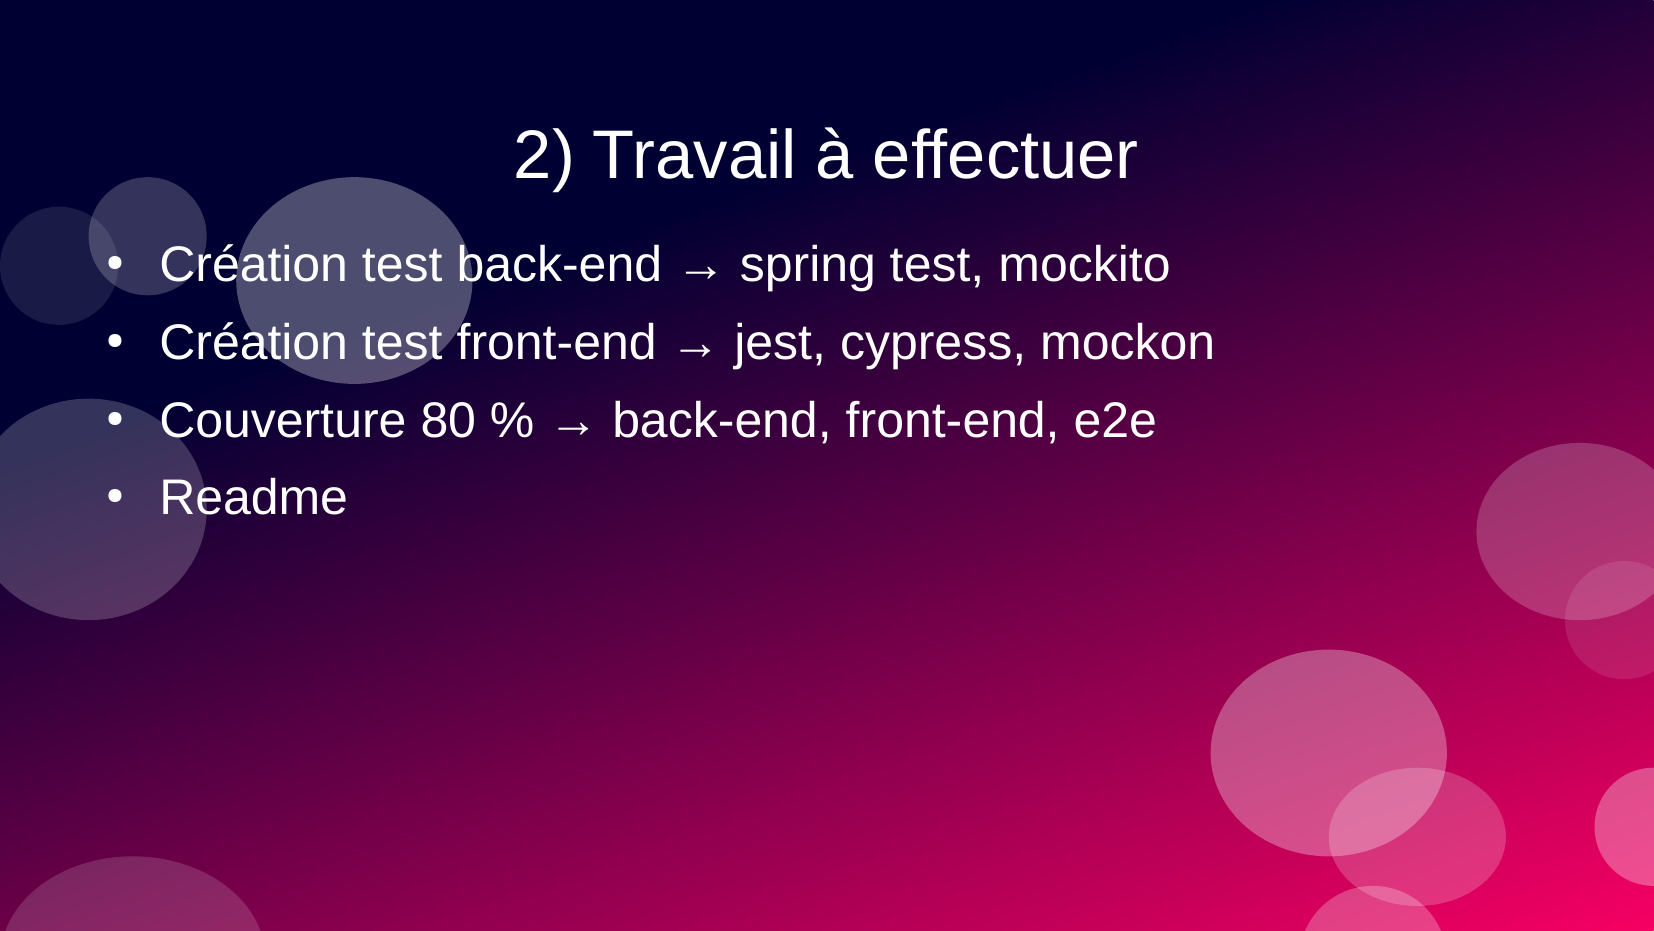

# 2) Travail à effectuer
Création test back-end → spring test, mockito
Création test front-end → jest, cypress, mockon
Couverture 80 % → back-end, front-end, e2e
Readme